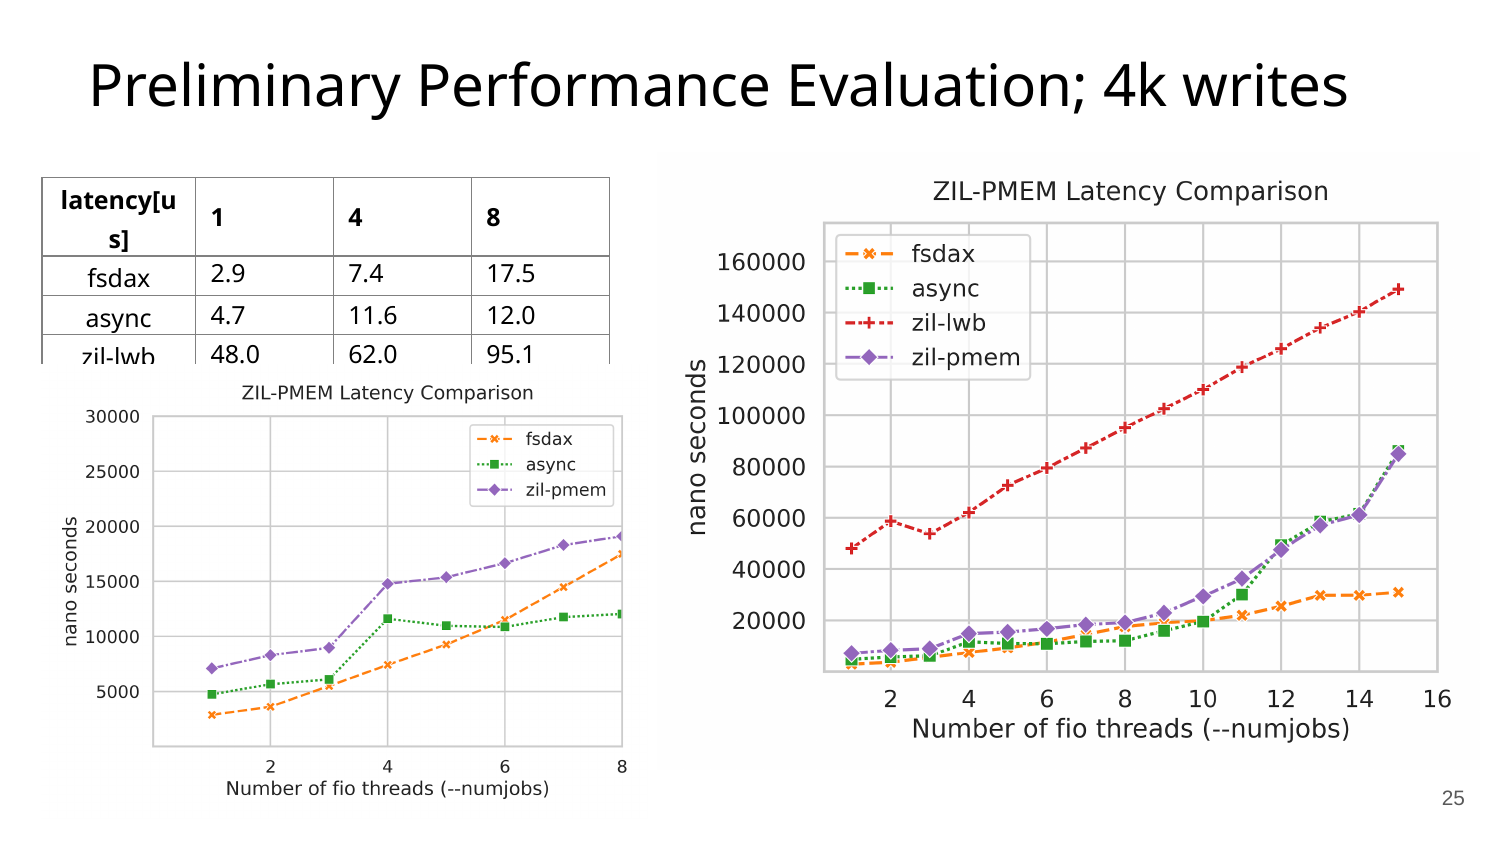

# Preliminary Performance Evaluation; 4k writes
| latency[us] | 1 | 4 | 8 |
| --- | --- | --- | --- |
| fsdax | 2.9 | 7.4 | 17.5 |
| async | 4.7 | 11.6 | 12.0 |
| zil-lwb | 48.0 | 62.0 | 95.1 |
| zil-pmem | 7.1 | 14.8 | 19.1 |